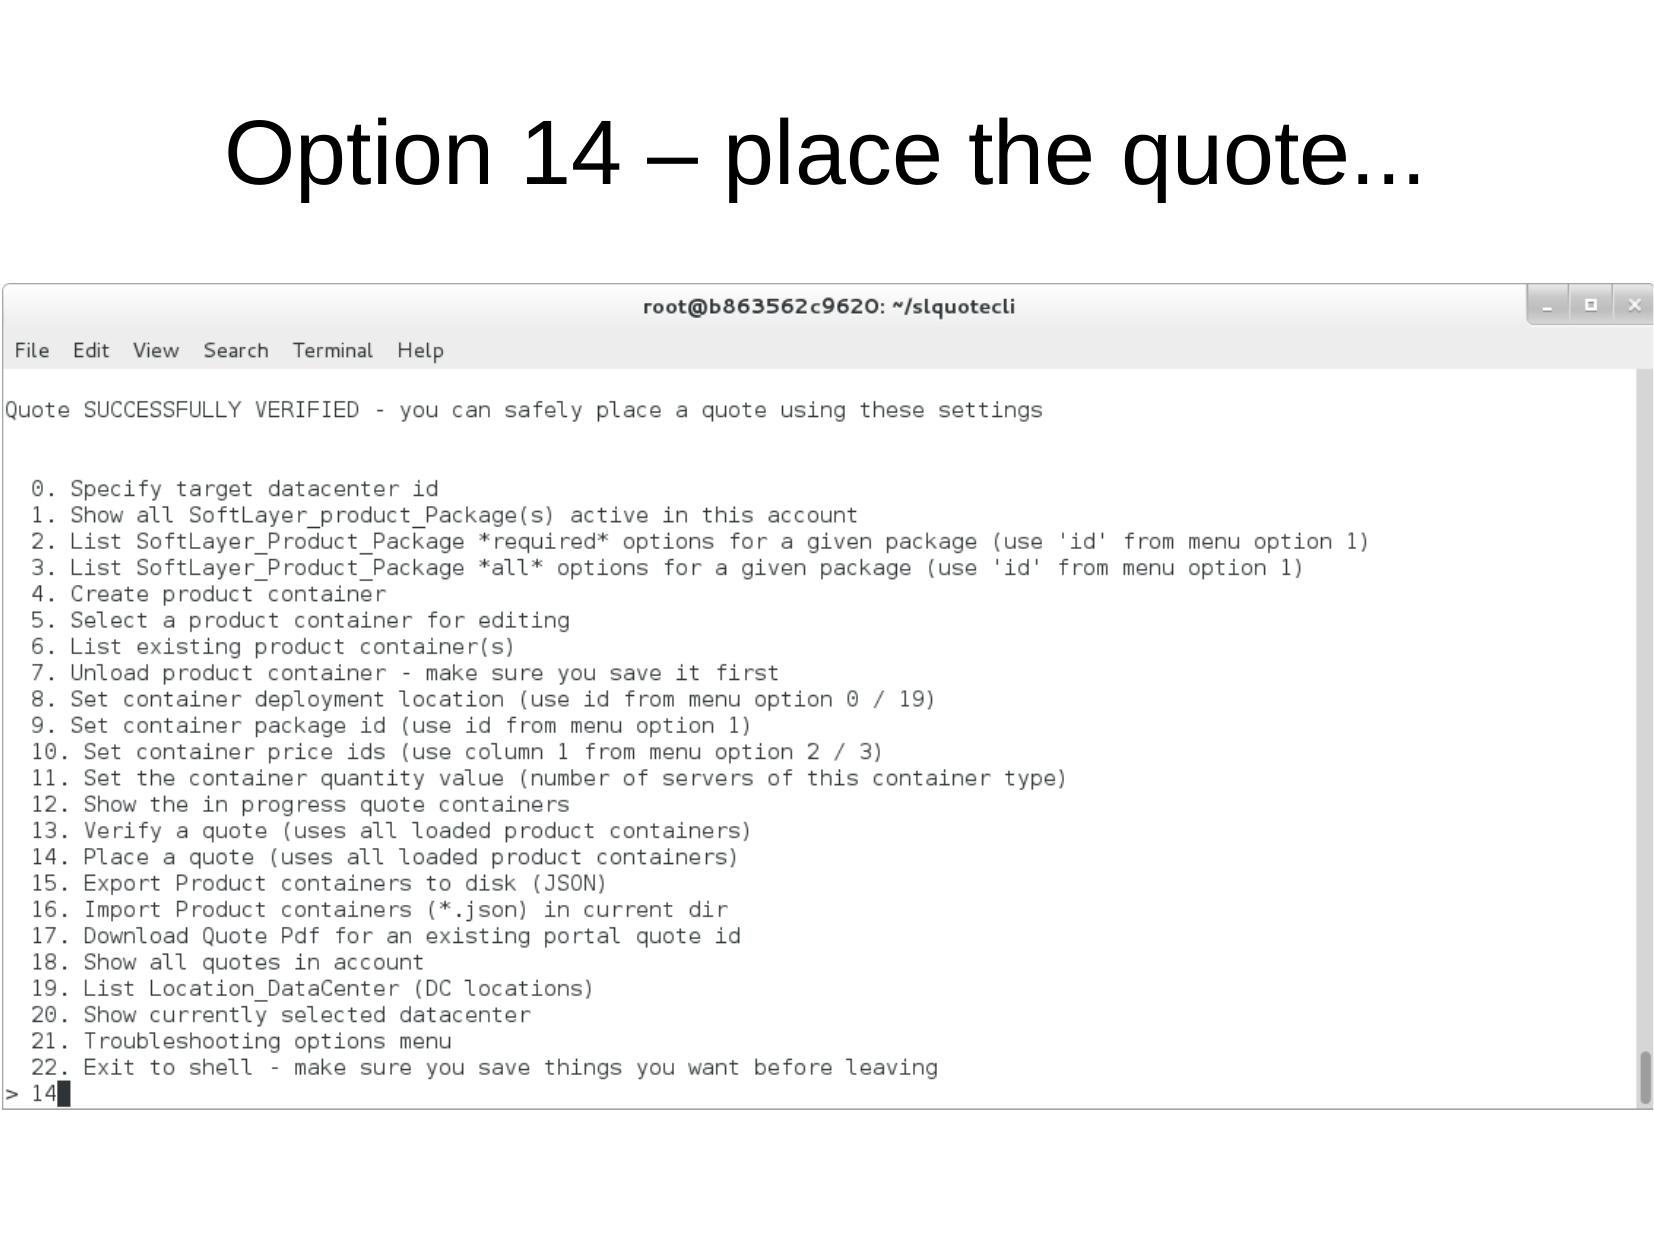

# Option 14 – place the quote...